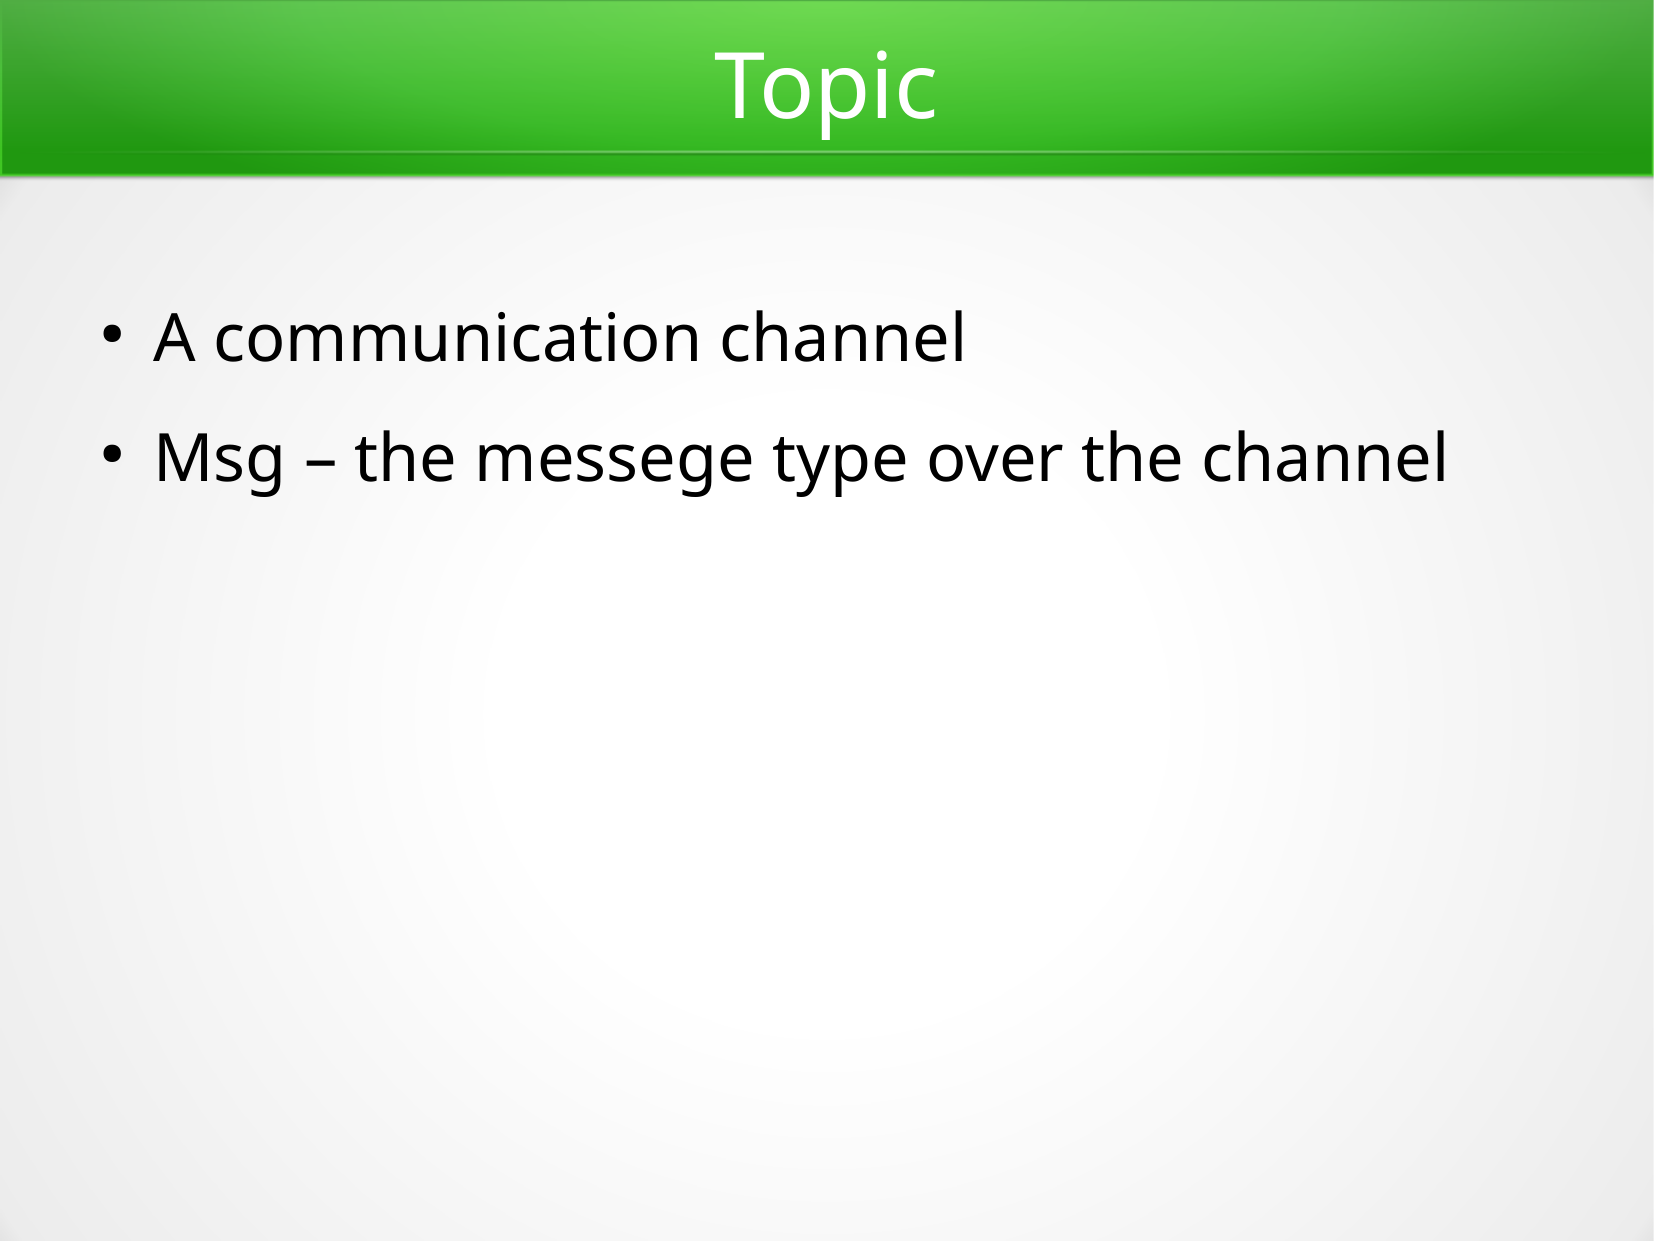

# Topic
A communication channel
Msg – the messege type over the channel